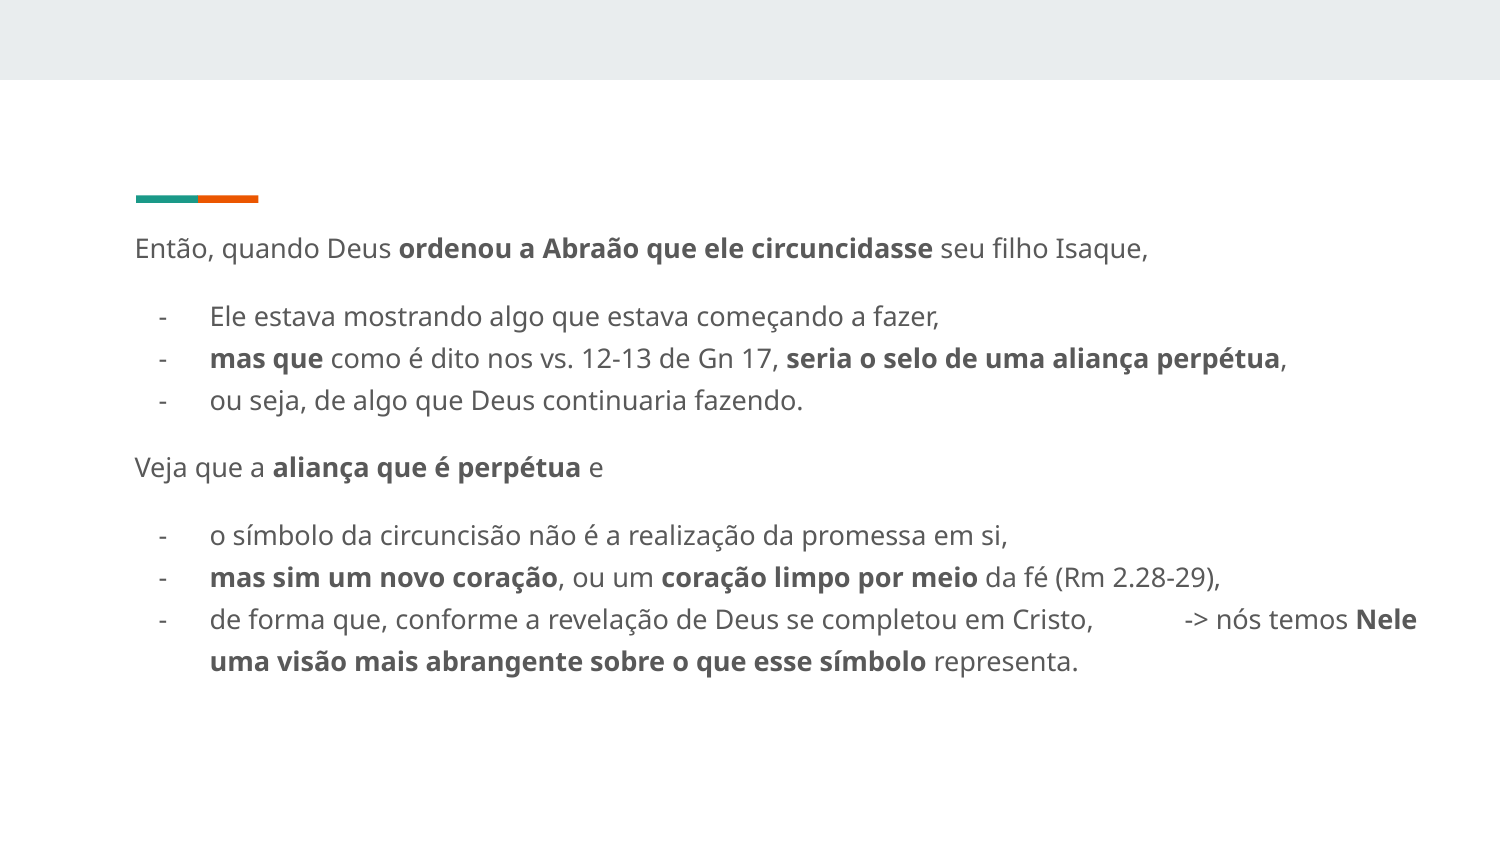

#
Então, quando Deus ordenou a Abraão que ele circuncidasse seu filho Isaque,
Ele estava mostrando algo que estava começando a fazer,
mas que como é dito nos vs. 12-13 de Gn 17, seria o selo de uma aliança perpétua,
ou seja, de algo que Deus continuaria fazendo.
Veja que a aliança que é perpétua e
o símbolo da circuncisão não é a realização da promessa em si,
mas sim um novo coração, ou um coração limpo por meio da fé (Rm 2.28-29),
de forma que, conforme a revelação de Deus se completou em Cristo, 		-> nós temos Nele uma visão mais abrangente sobre o que esse símbolo representa.